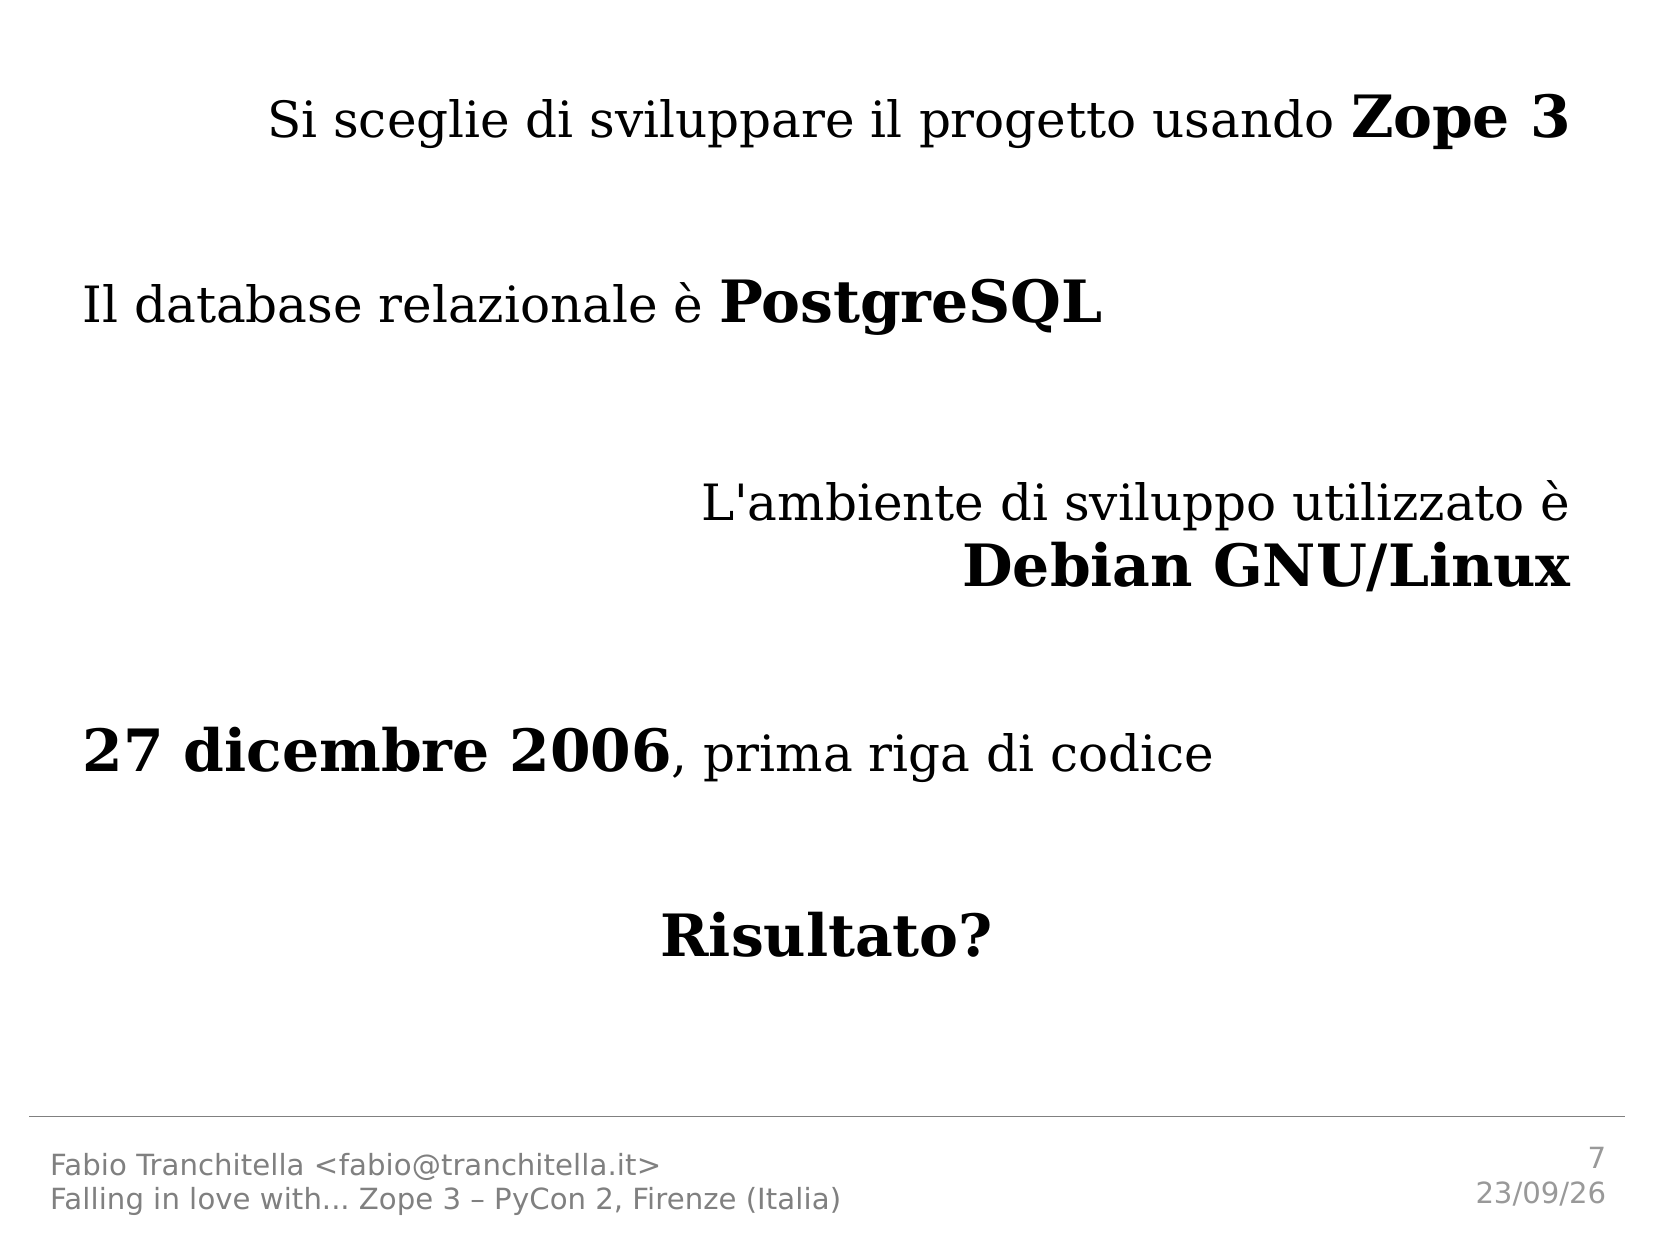

# Si sceglie di sviluppare il progetto usando Zope 3
Il database relazionale è PostgreSQL
L'ambiente di sviluppo utilizzato è
Debian GNU/Linux
27 dicembre 2006, prima riga di codice
Risultato?
7